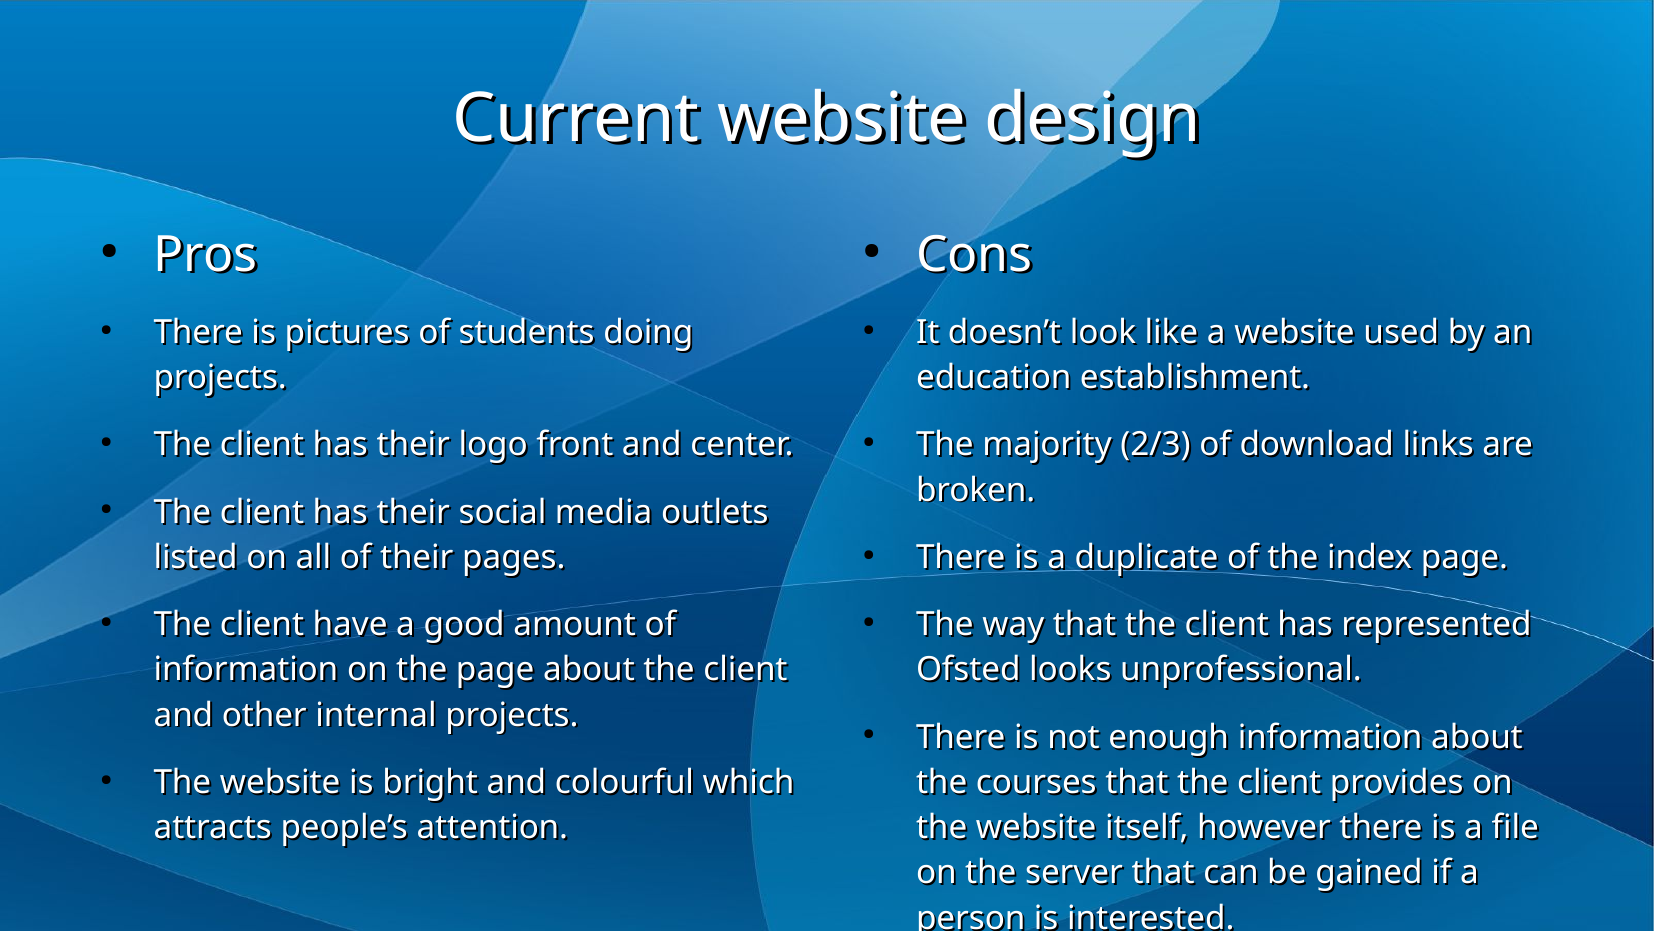

# Current website design
Pros
There is pictures of students doing projects.
The client has their logo front and center.
The client has their social media outlets listed on all of their pages.
The client have a good amount of information on the page about the client and other internal projects.
The website is bright and colourful which attracts people’s attention.
Cons
It doesn’t look like a website used by an education establishment.
The majority (2/3) of download links are broken.
There is a duplicate of the index page.
The way that the client has represented Ofsted looks unprofessional.
There is not enough information about the courses that the client provides on the website itself, however there is a file on the server that can be gained if a person is interested.